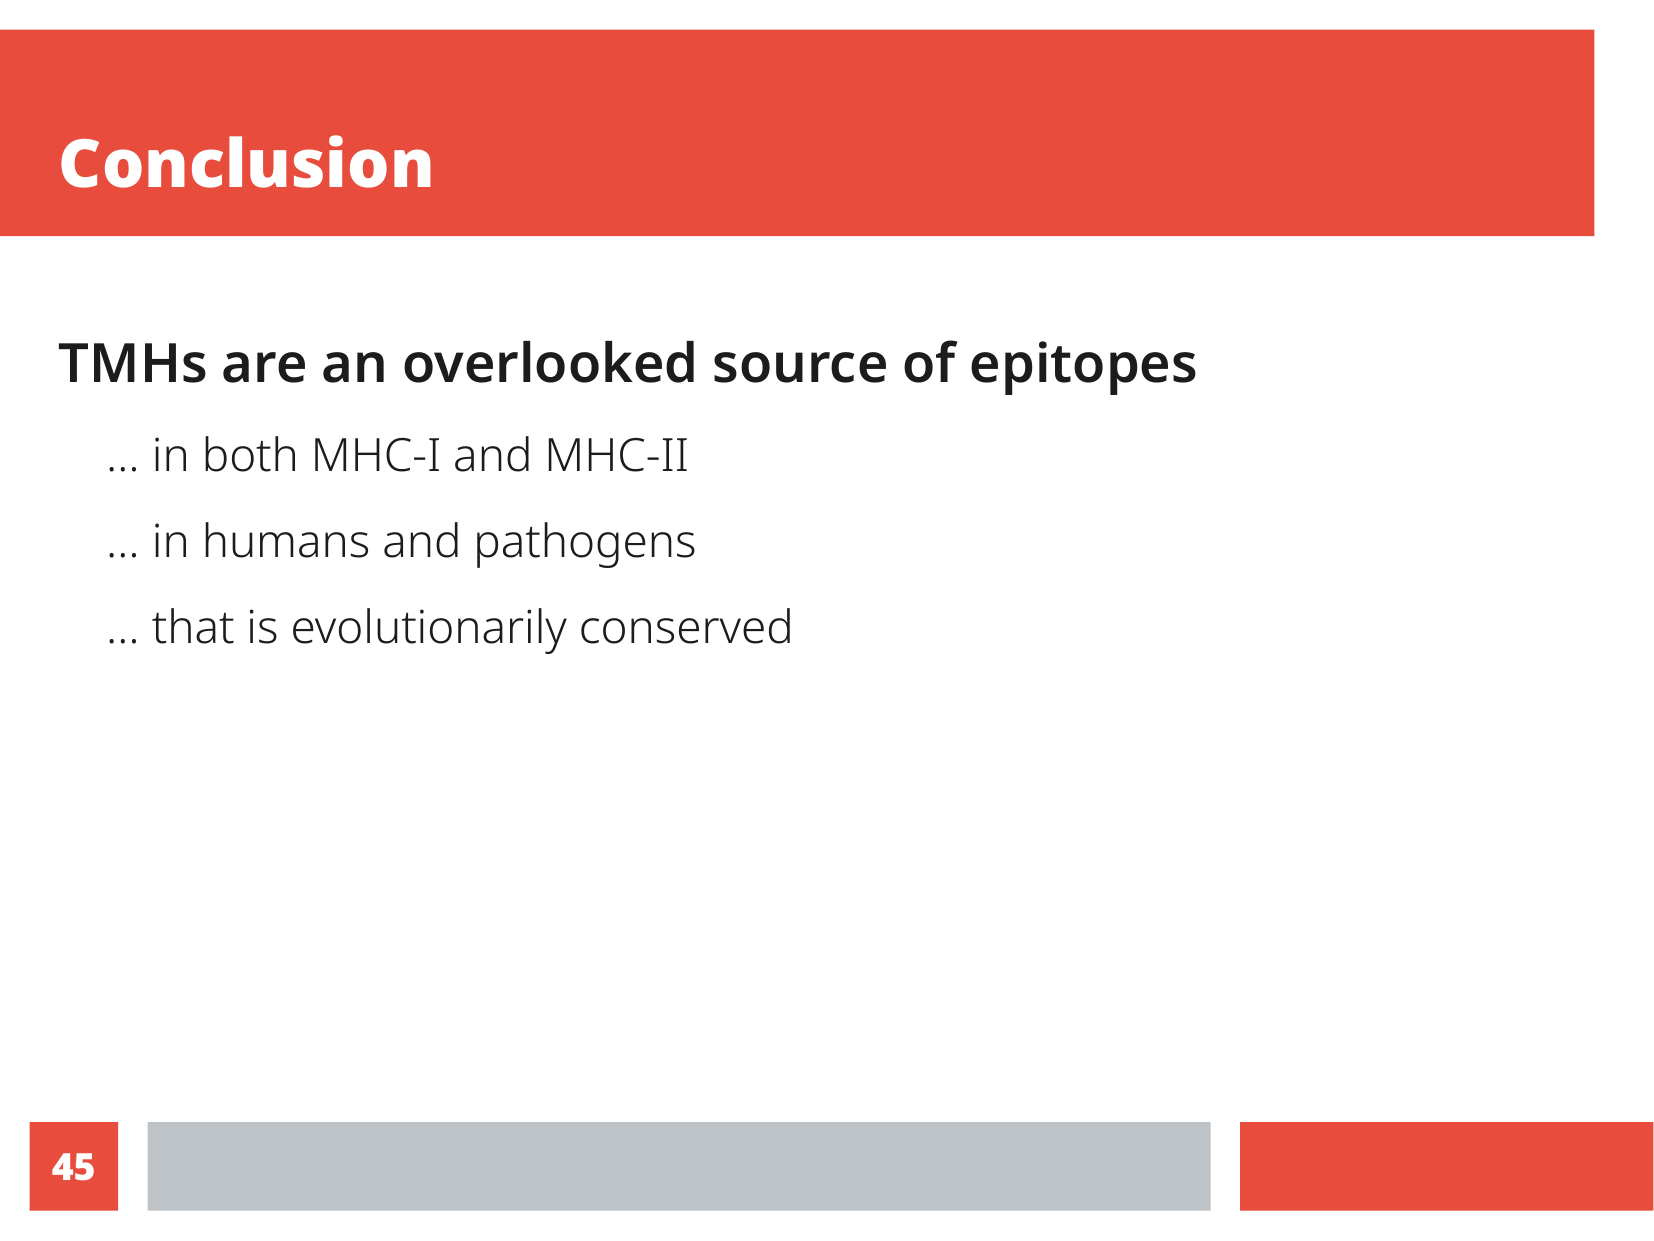

# Conclusion
TMHs are an overlooked source of epitopes
… in both MHC-I and MHC-II
… in humans and pathogens
… that is evolutionarily conserved
45